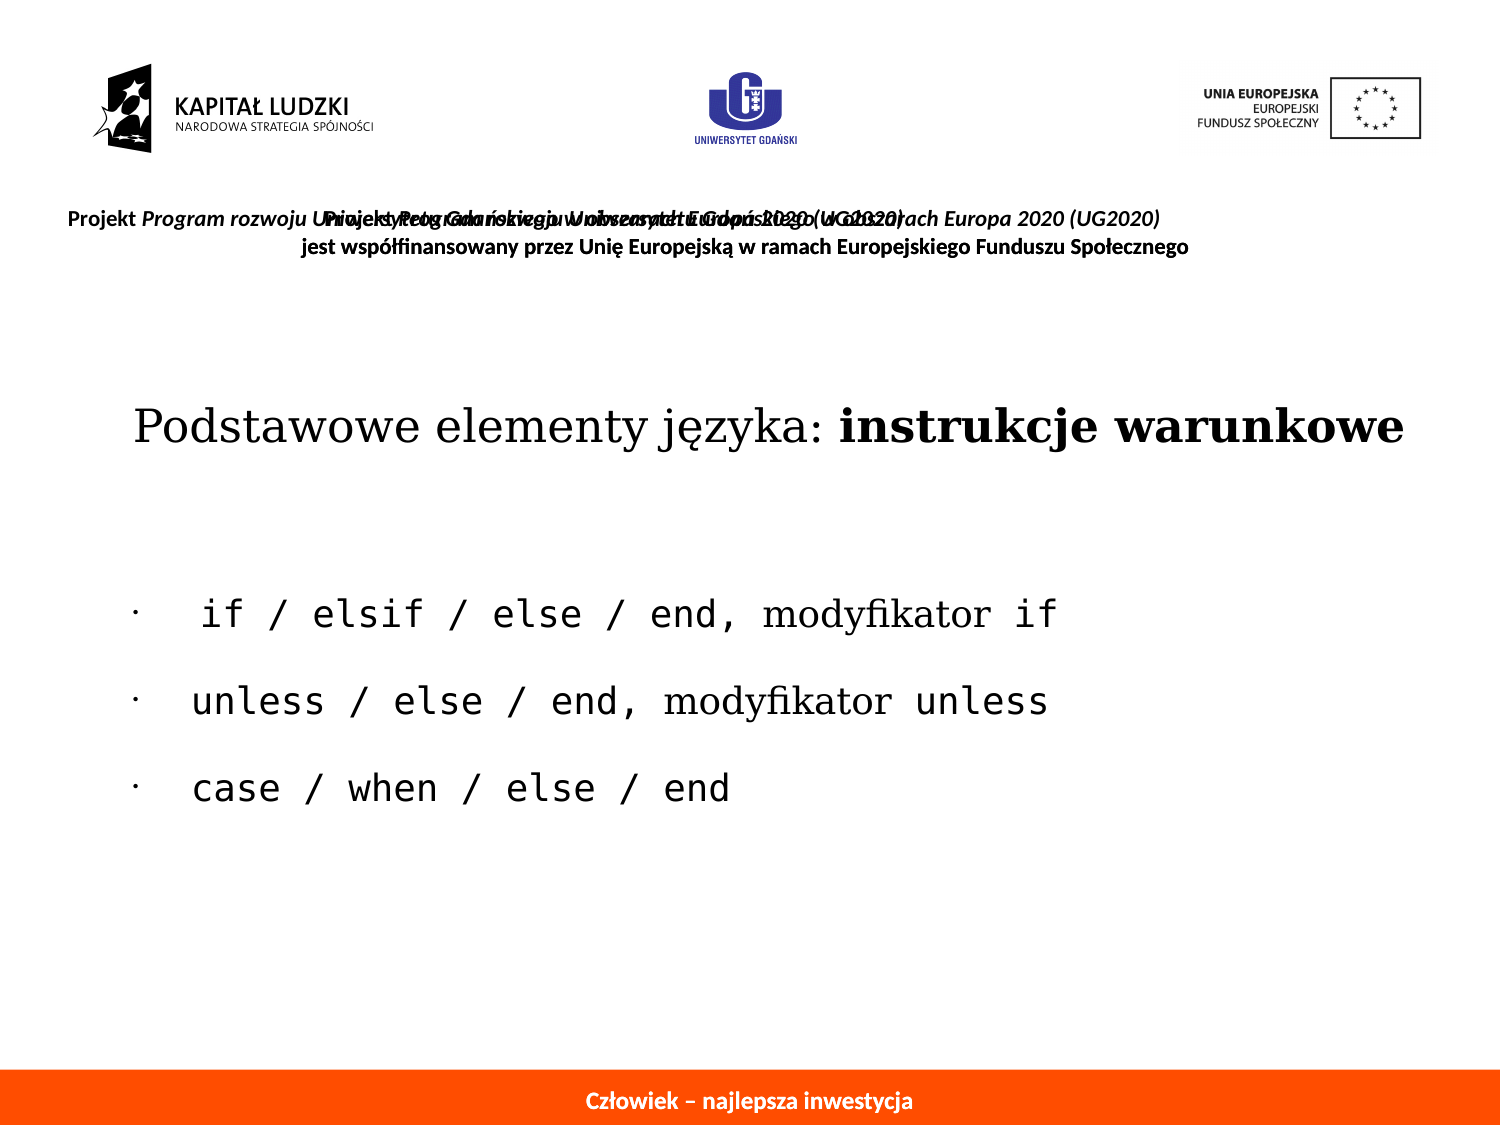

Projekt Program rozwoju Uniwersytetu Gdańskiego w obszarach Europa 2020 (UG2020)
jest współfinansowany przez Unię Europejską w ramach Europejskiego Funduszu Społecznego
Projekt Program rozwoju Uniwersytetu Gdańskiego w obszarach Europa 2020 (UG2020)
jest współfinansowany przez Unię Europejską w ramach Europejskiego Funduszu Społecznego
Podstawowe elementy języka: instrukcje warunkowe
 if / elsif / else / end, modyfikator if
 unless / else / end, modyfikator unless
 case / when / else / end
Człowiek – najlepsza inwestycja
Człowiek – najlepsza inwestycja